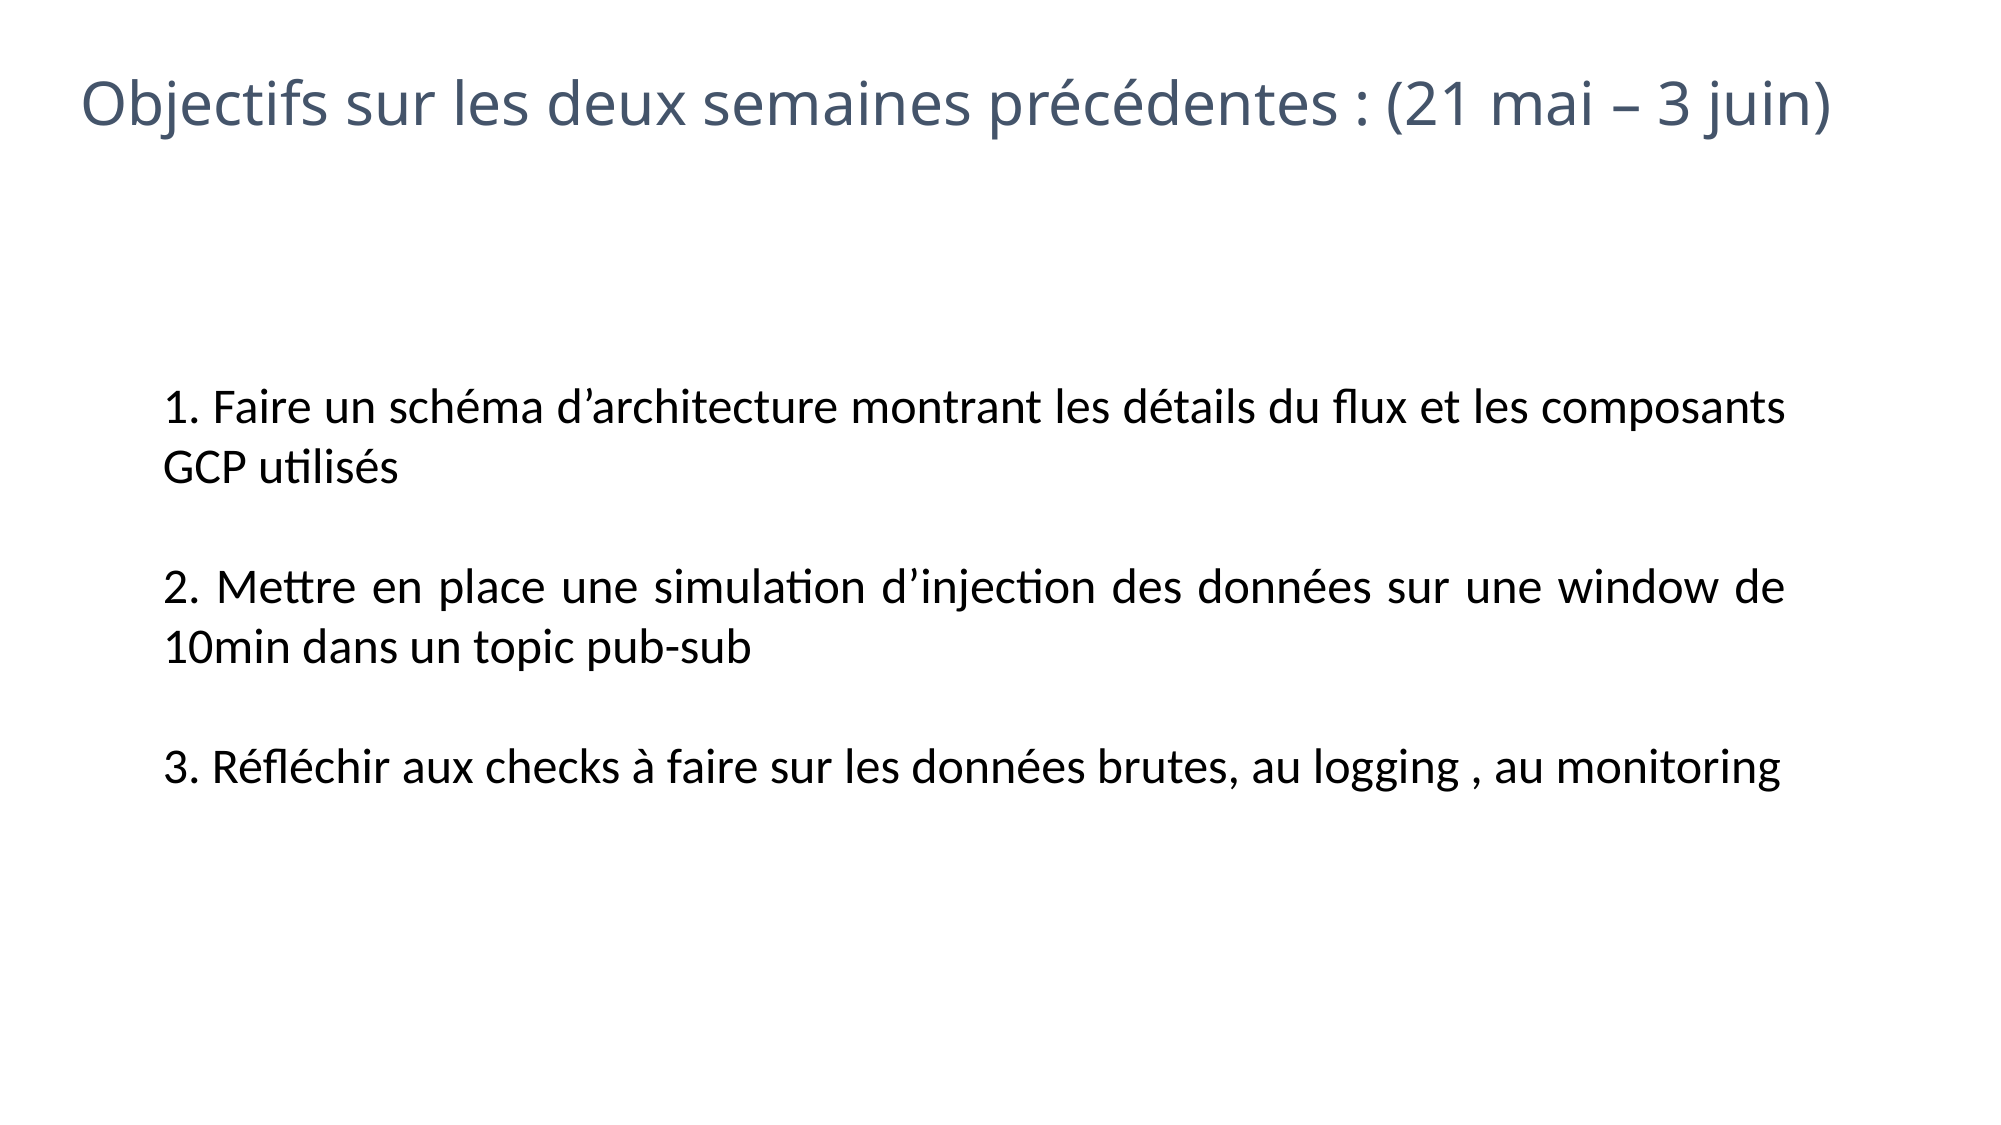

# Objectifs sur les deux semaines précédentes : (21 mai – 3 juin)
1. Faire un schéma d’architecture montrant les détails du flux et les composants GCP utilisés
2. Mettre en place une simulation d’injection des données sur une window de 10min dans un topic pub-sub
3. Réfléchir aux checks à faire sur les données brutes, au logging , au monitoring